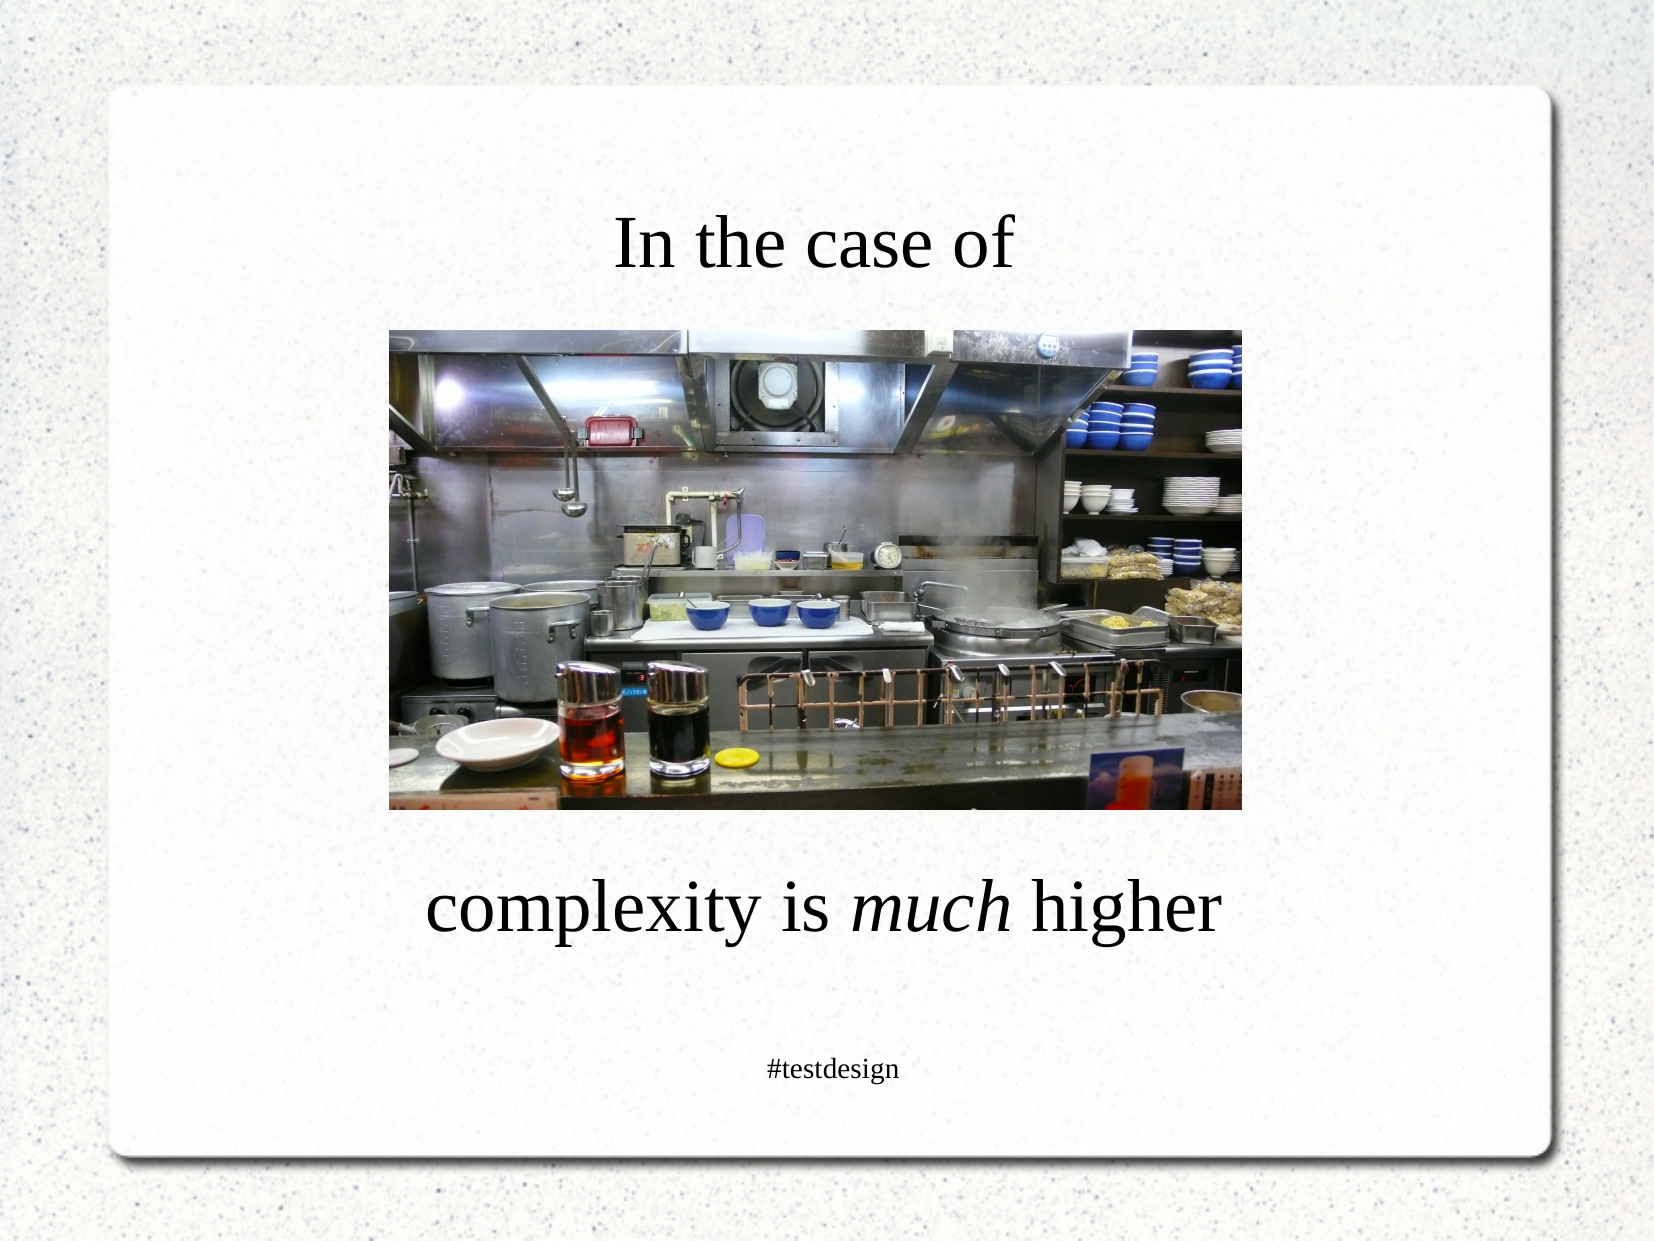

# In the case of
complexity is much higher
#testdesign